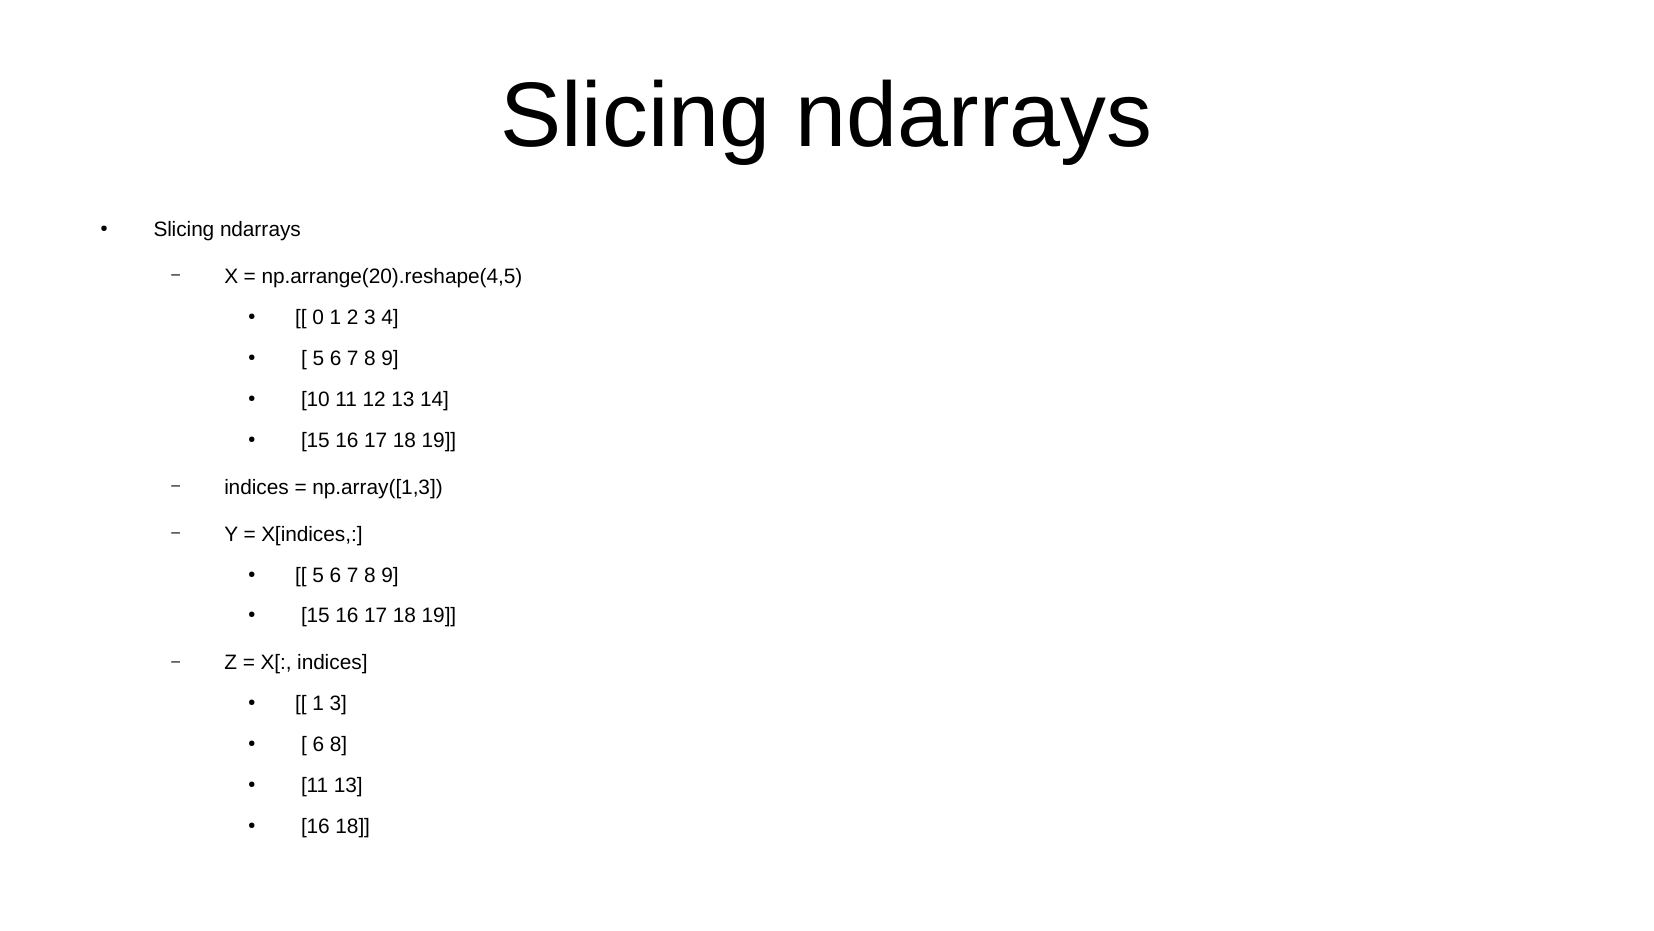

# Slicing ndarrays
Slicing ndarrays
X = np.arrange(20).reshape(4,5)
[[ 0 1 2 3 4]
 [ 5 6 7 8 9]
 [10 11 12 13 14]
 [15 16 17 18 19]]
indices = np.array([1,3])
Y = X[indices,:]
[[ 5 6 7 8 9]
 [15 16 17 18 19]]
Z = X[:, indices]
[[ 1 3]
 [ 6 8]
 [11 13]
 [16 18]]